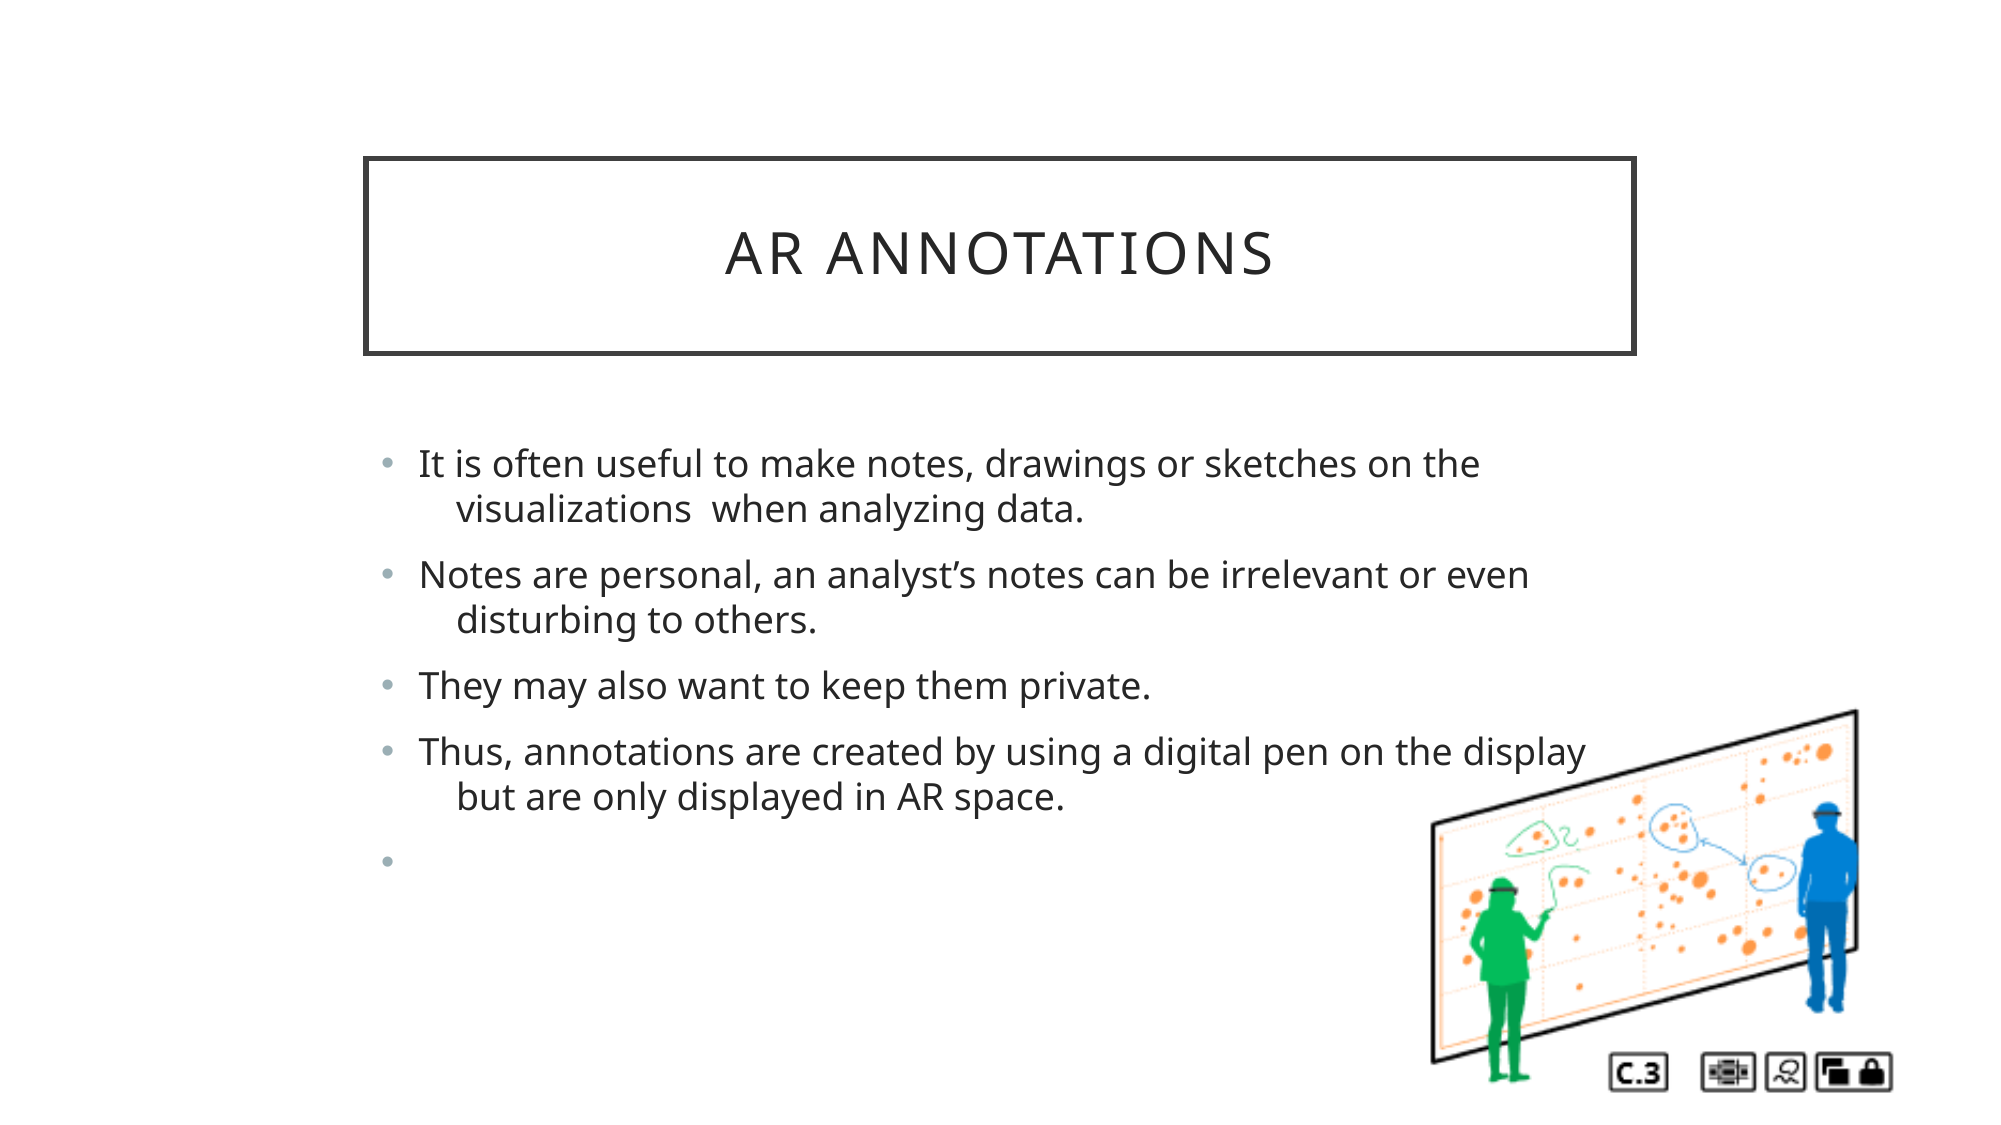

# Ar annotations
It is often useful to make notes, drawings or sketches on the visualizations when analyzing data.
Notes are personal, an analyst’s notes can be irrelevant or even disturbing to others.
They may also want to keep them private.
Thus, annotations are created by using a digital pen on the display but are only displayed in AR space.